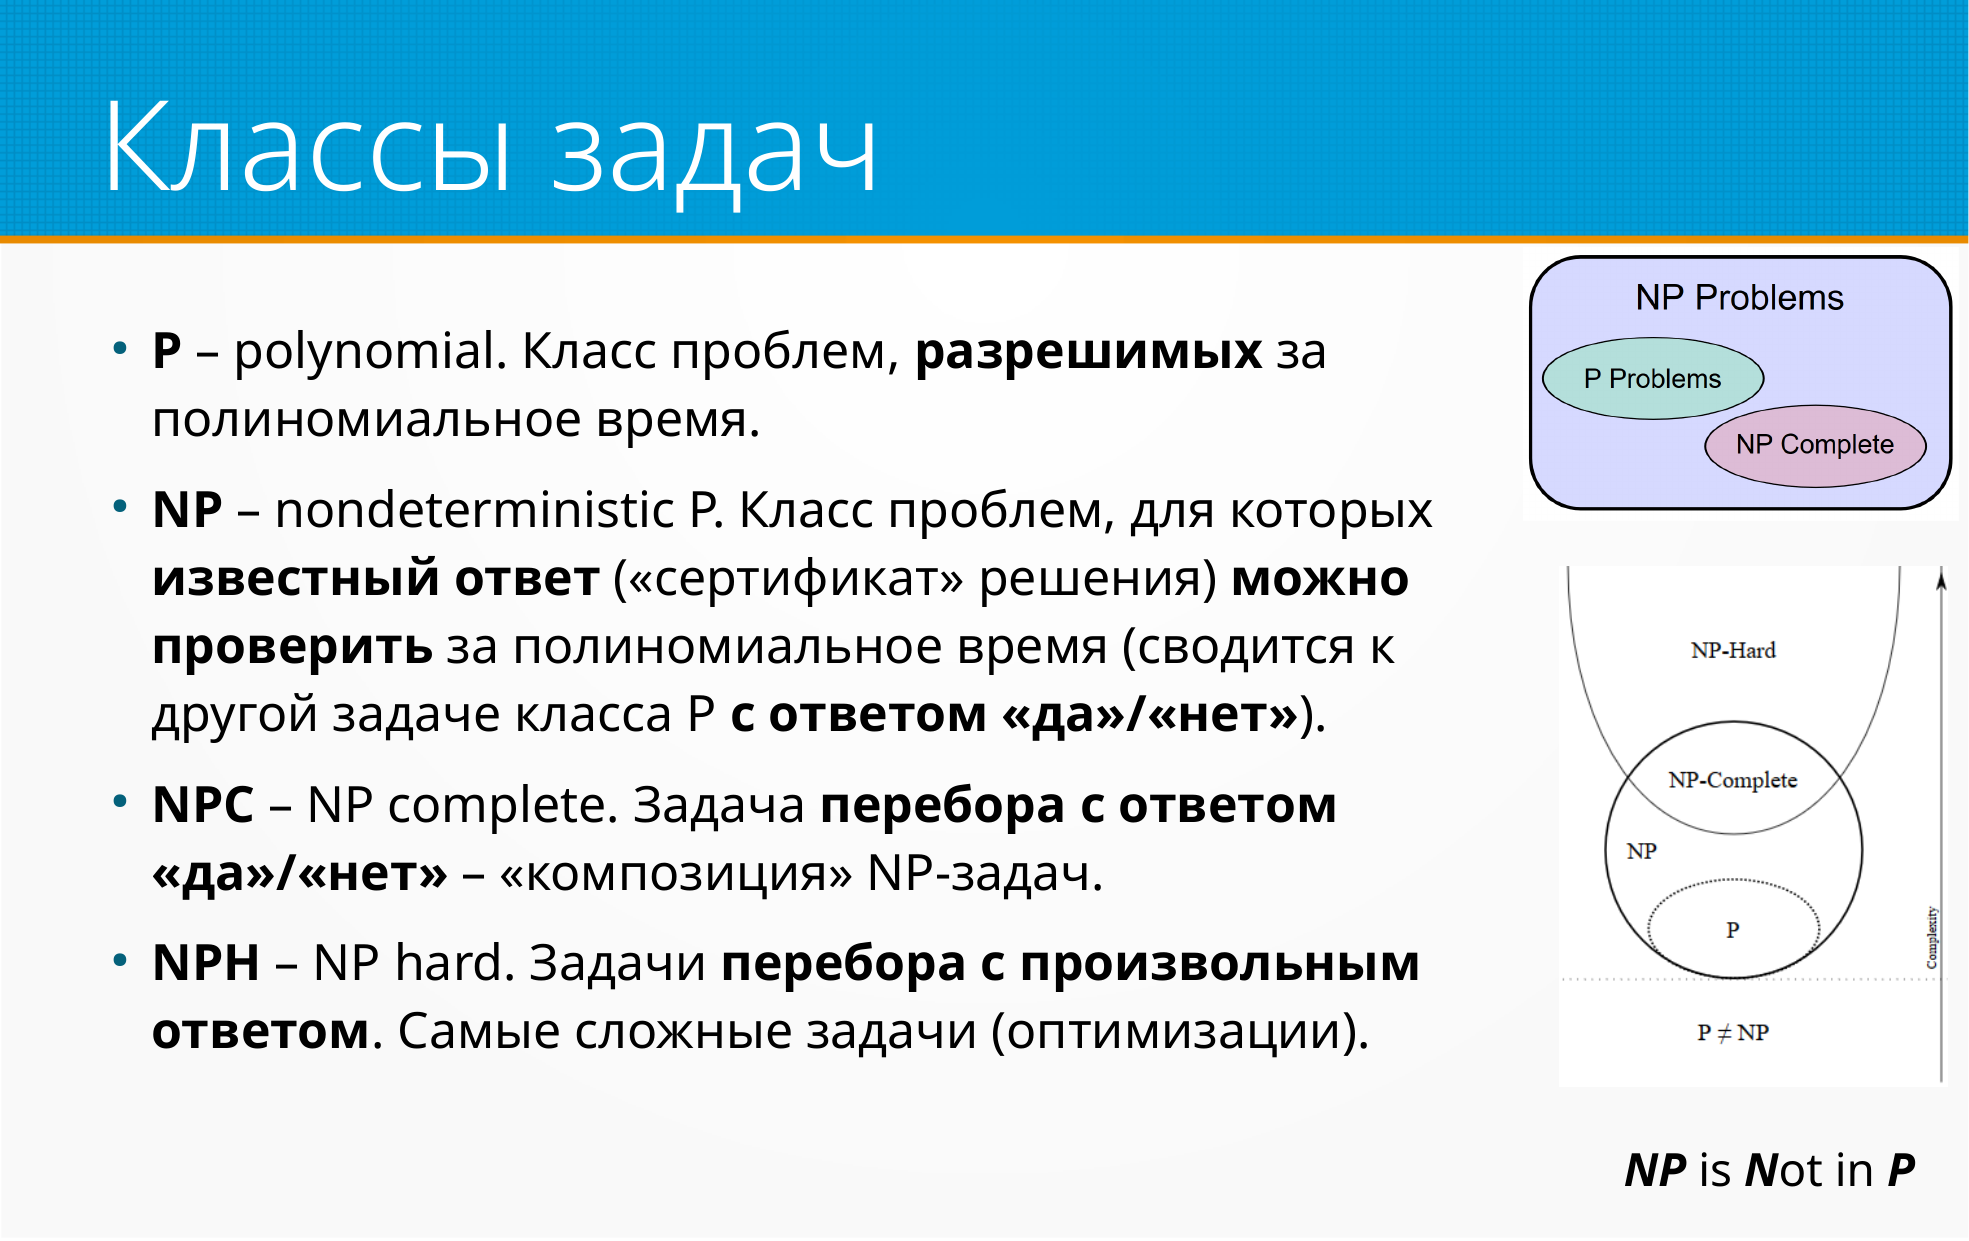

# Классы задач
P – polynomial. Класс проблем, разрешимых за полиномиальное время.
NP – nondeterministic P. Класс проблем, для которых известный ответ («сертификат» решения) можно проверить за полиномиальное время (сводится к другой задаче класса P с ответом «да»/«нет»).
NPC – NP complete. Задача перебора с ответом «да»/«нет» – «композиция» NP-задач.
NPH – NP hard. Задачи перебора с произвольным ответом. Самые сложные задачи (оптимизации).
NP is Not in P